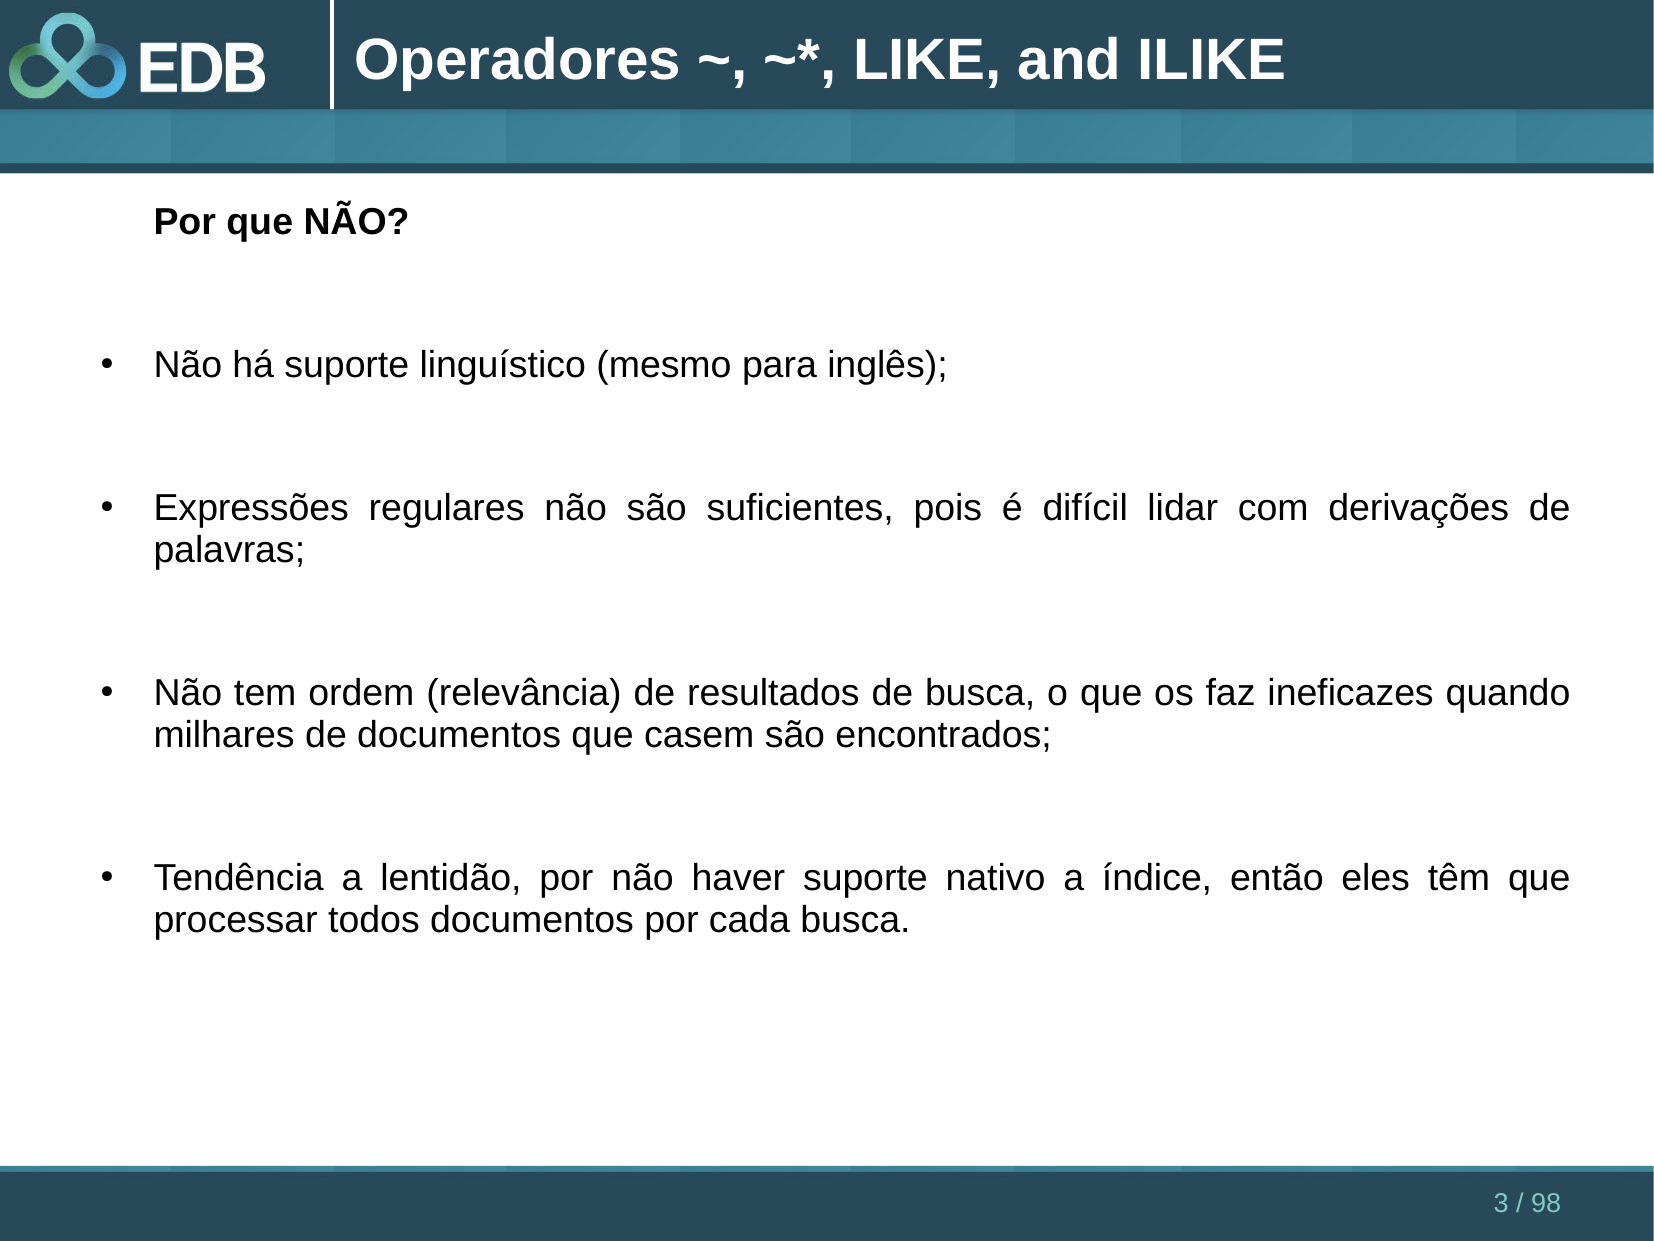

# Operadores ~, ~*, LIKE, and ILIKE
Por que NÃO?
Não há suporte linguístico (mesmo para inglês);
Expressões regulares não são suficientes, pois é difícil lidar com derivações de palavras;
Não tem ordem (relevância) de resultados de busca, o que os faz ineficazes quando milhares de documentos que casem são encontrados;
Tendência a lentidão, por não haver suporte nativo a índice, então eles têm que processar todos documentos por cada busca.